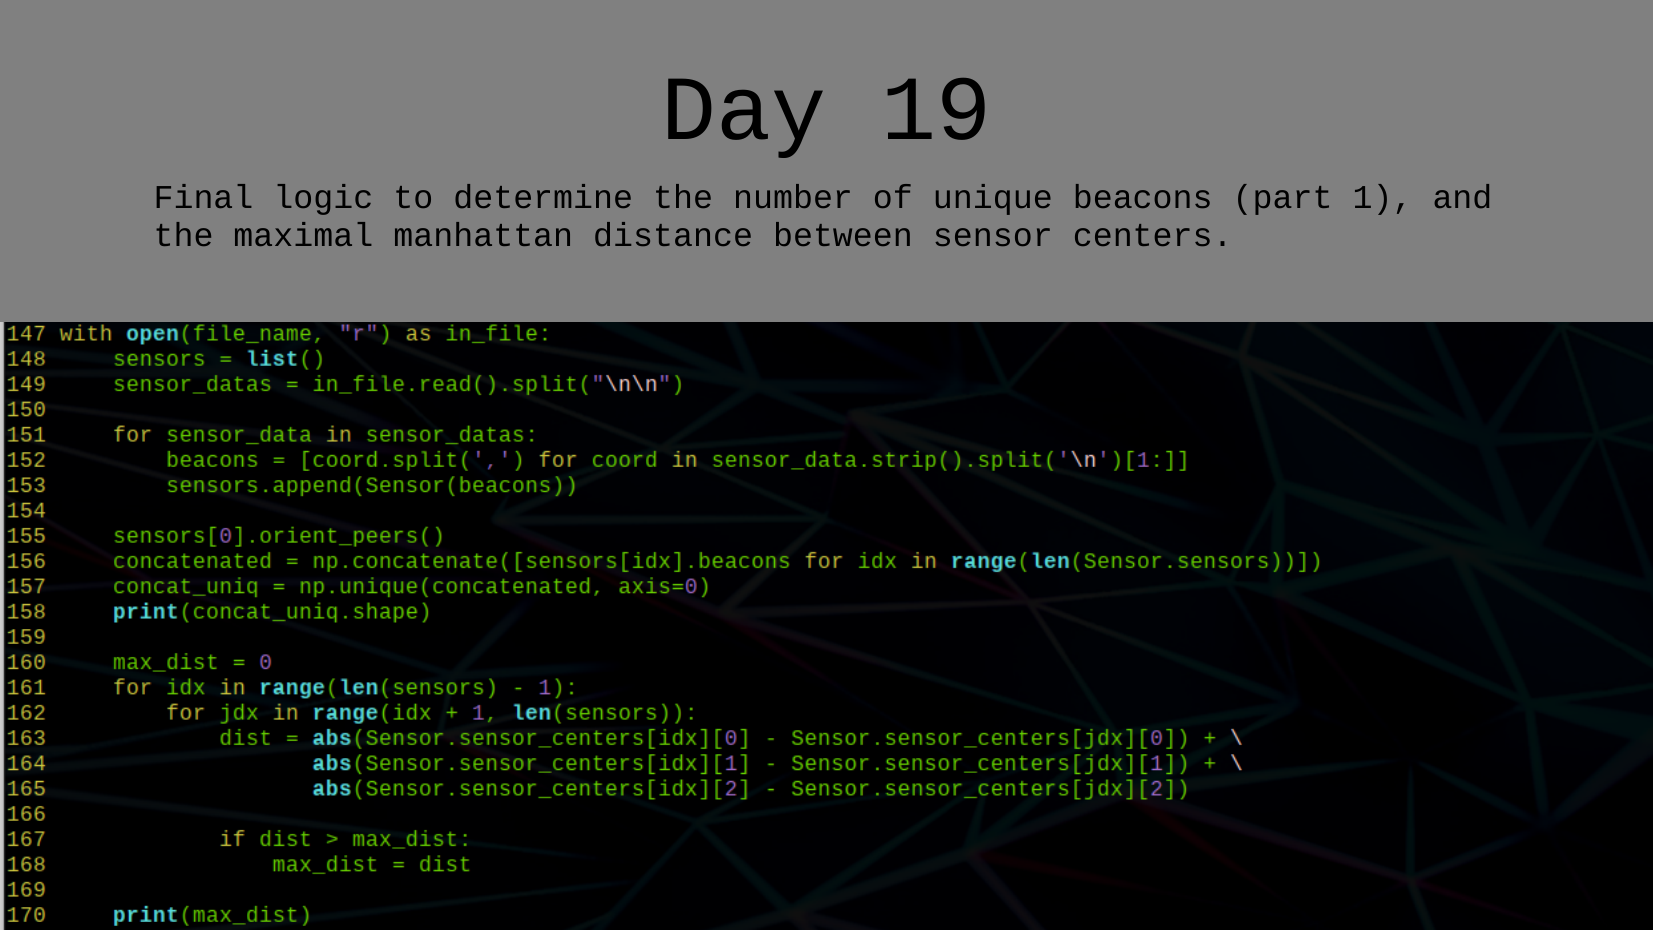

# Day 19
Final logic to determine the number of unique beacons (part 1), and the maximal manhattan distance between sensor centers.